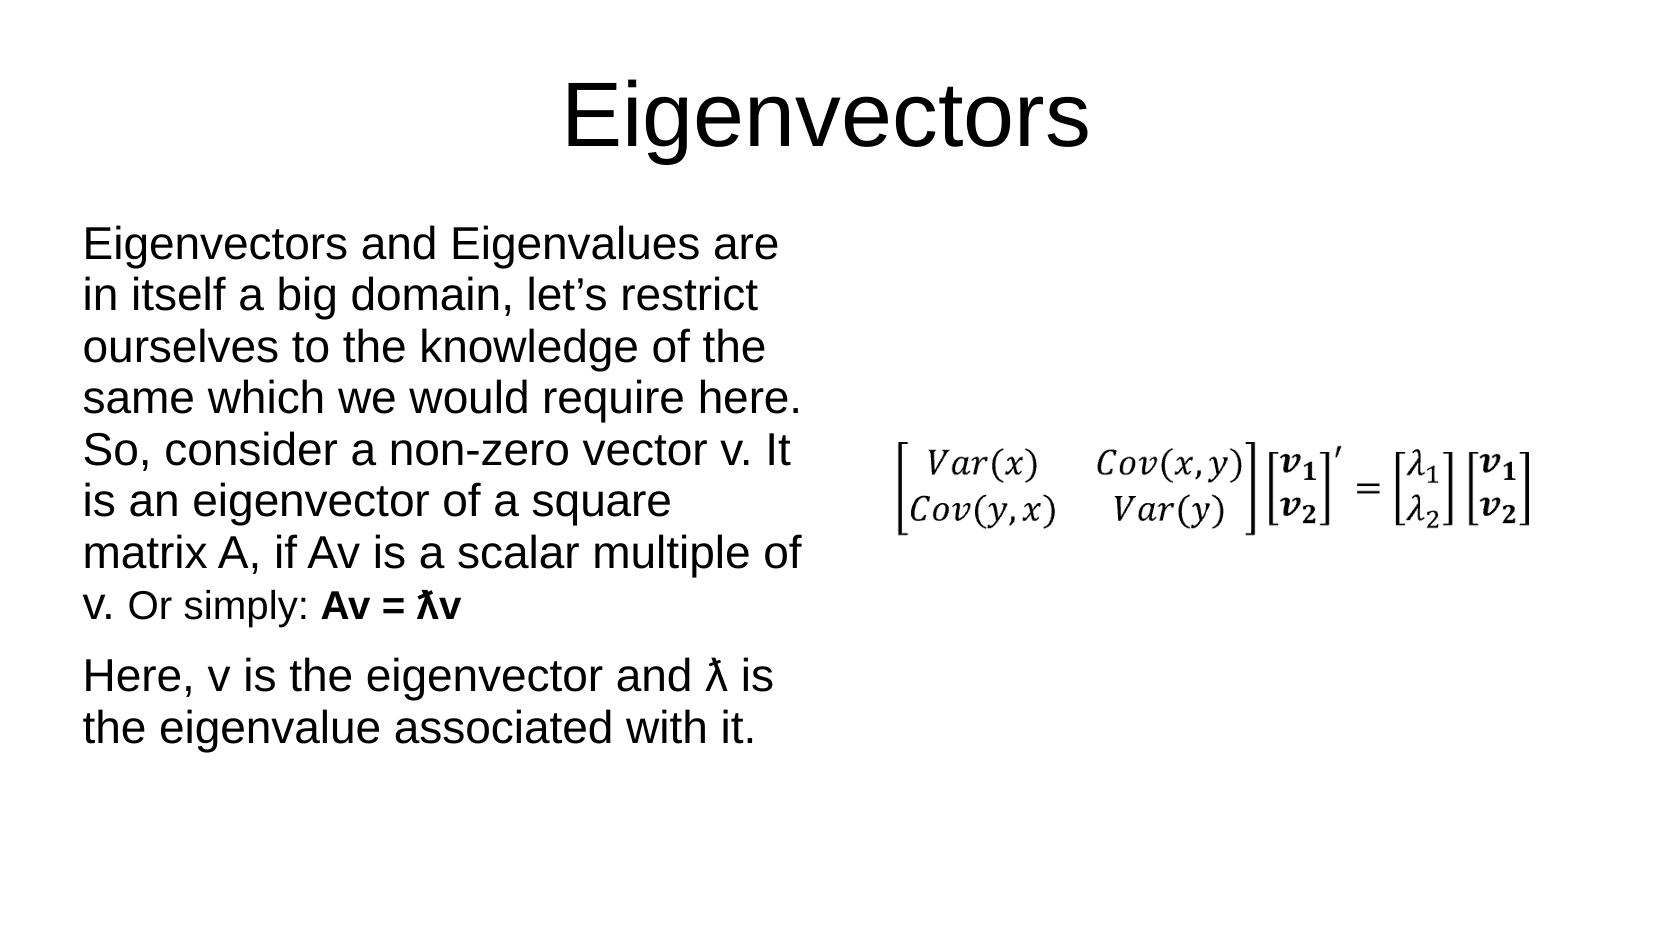

# Eigenvectors
Eigenvectors and Eigenvalues are in itself a big domain, let’s restrict ourselves to the knowledge of the same which we would require here. So, consider a non-zero vector v. It is an eigenvector of a square matrix A, if Av is a scalar multiple of v. Or simply: Av = ƛv
Here, v is the eigenvector and ƛ is the eigenvalue associated with it.